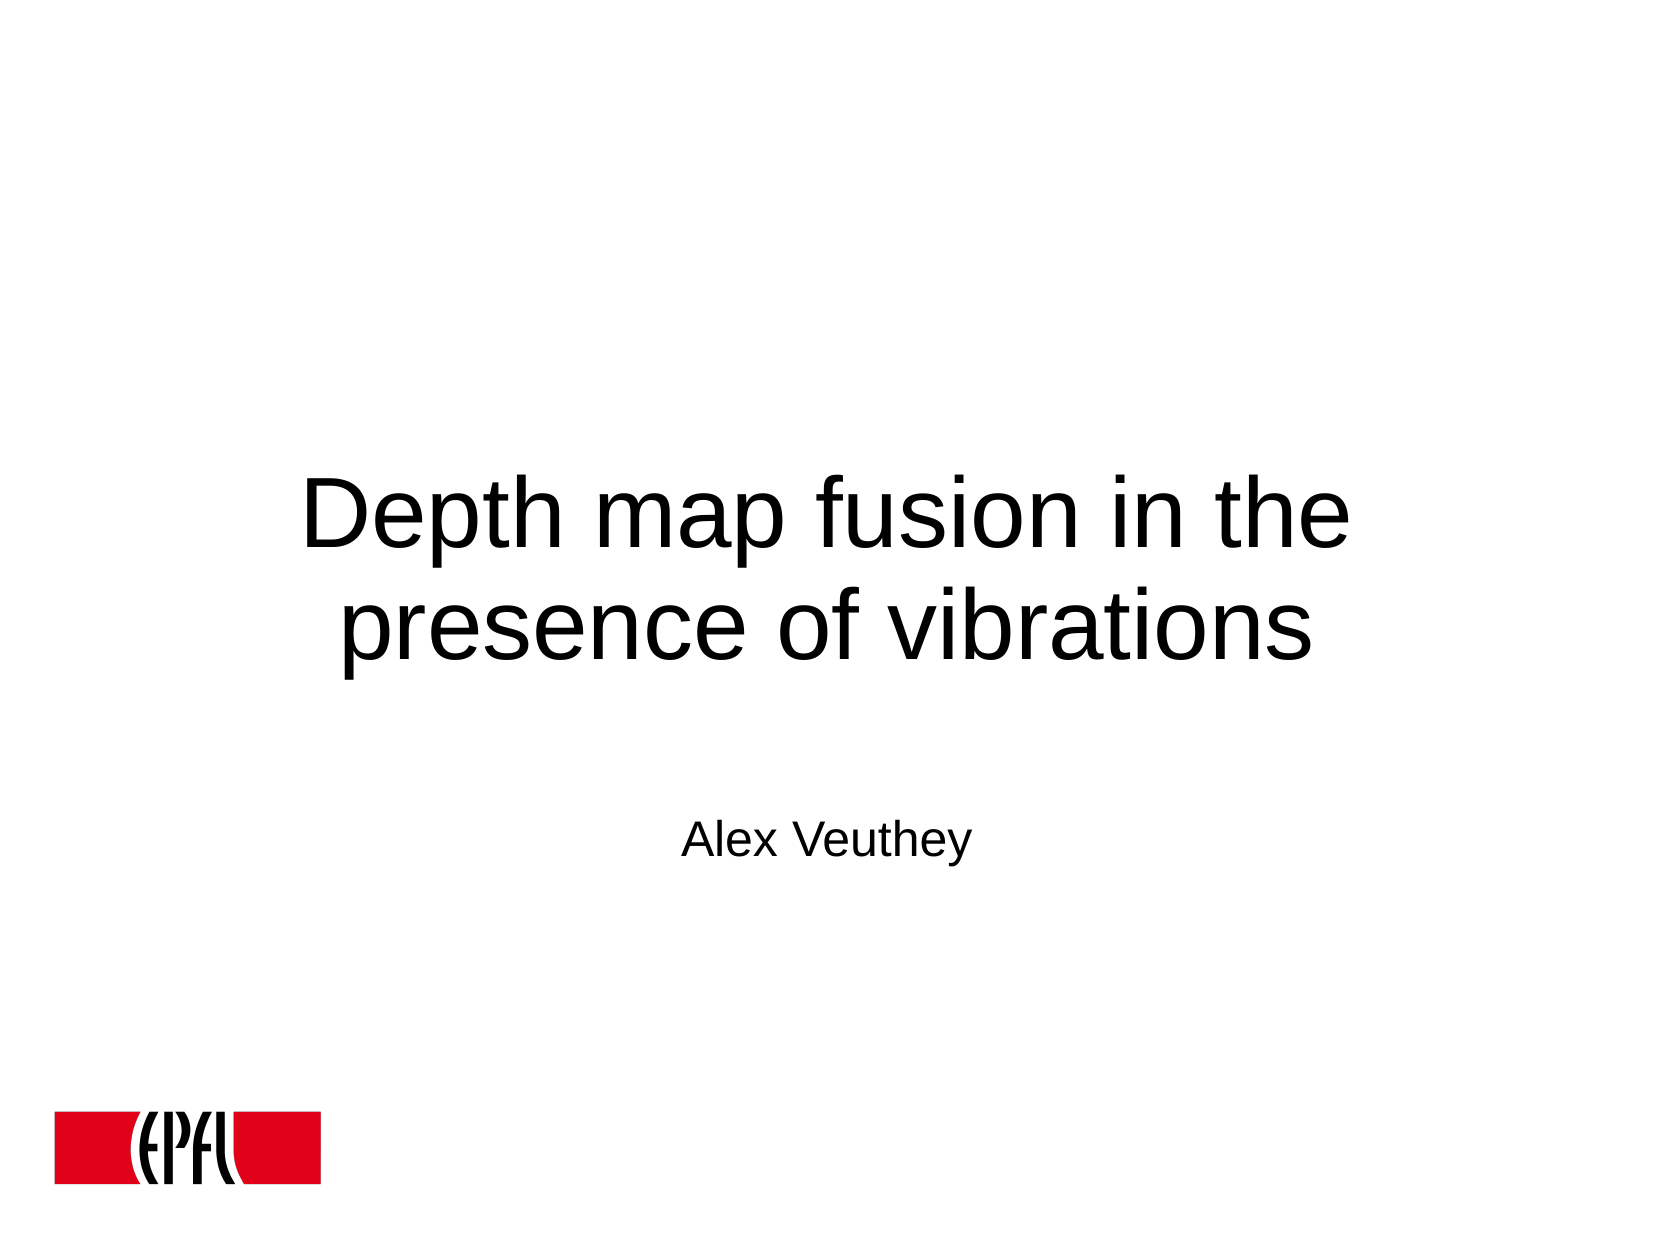

#
Depth map fusion in the presence of vibrations
Alex Veuthey